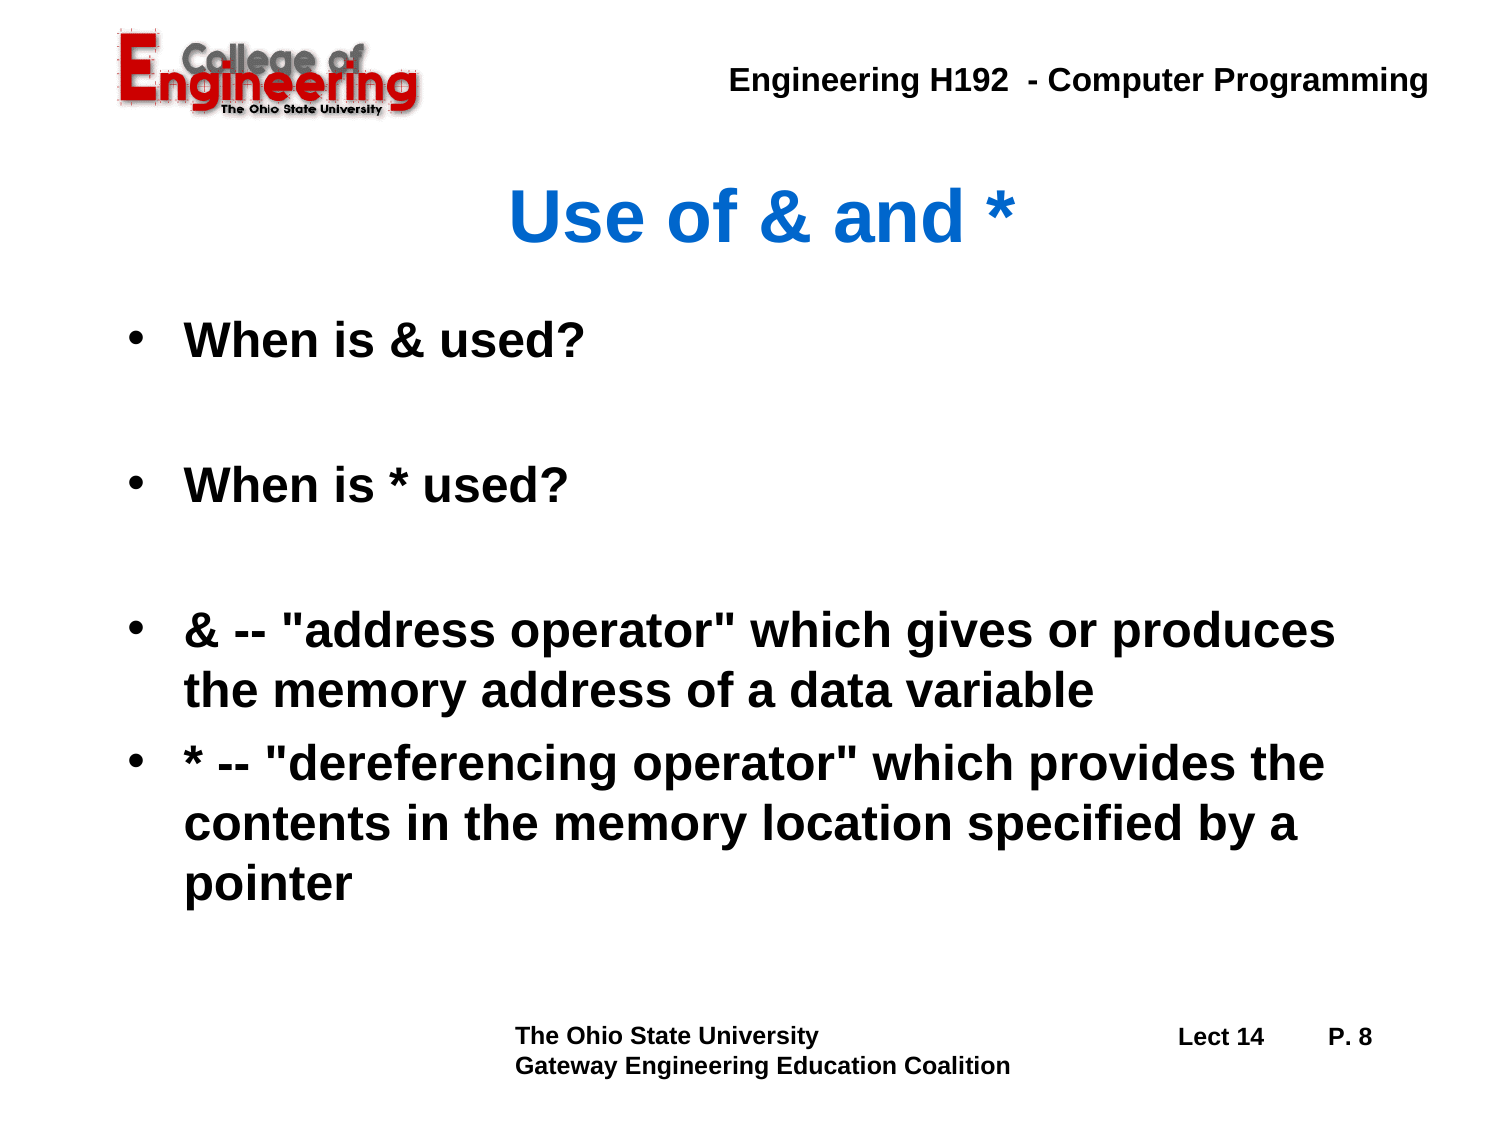

# Use of & and *
When is & used?
When is * used?
& -- "address operator" which gives or produces the memory address of a data variable
* -- "dereferencing operator" which provides the contents in the memory location specified by a pointer
8